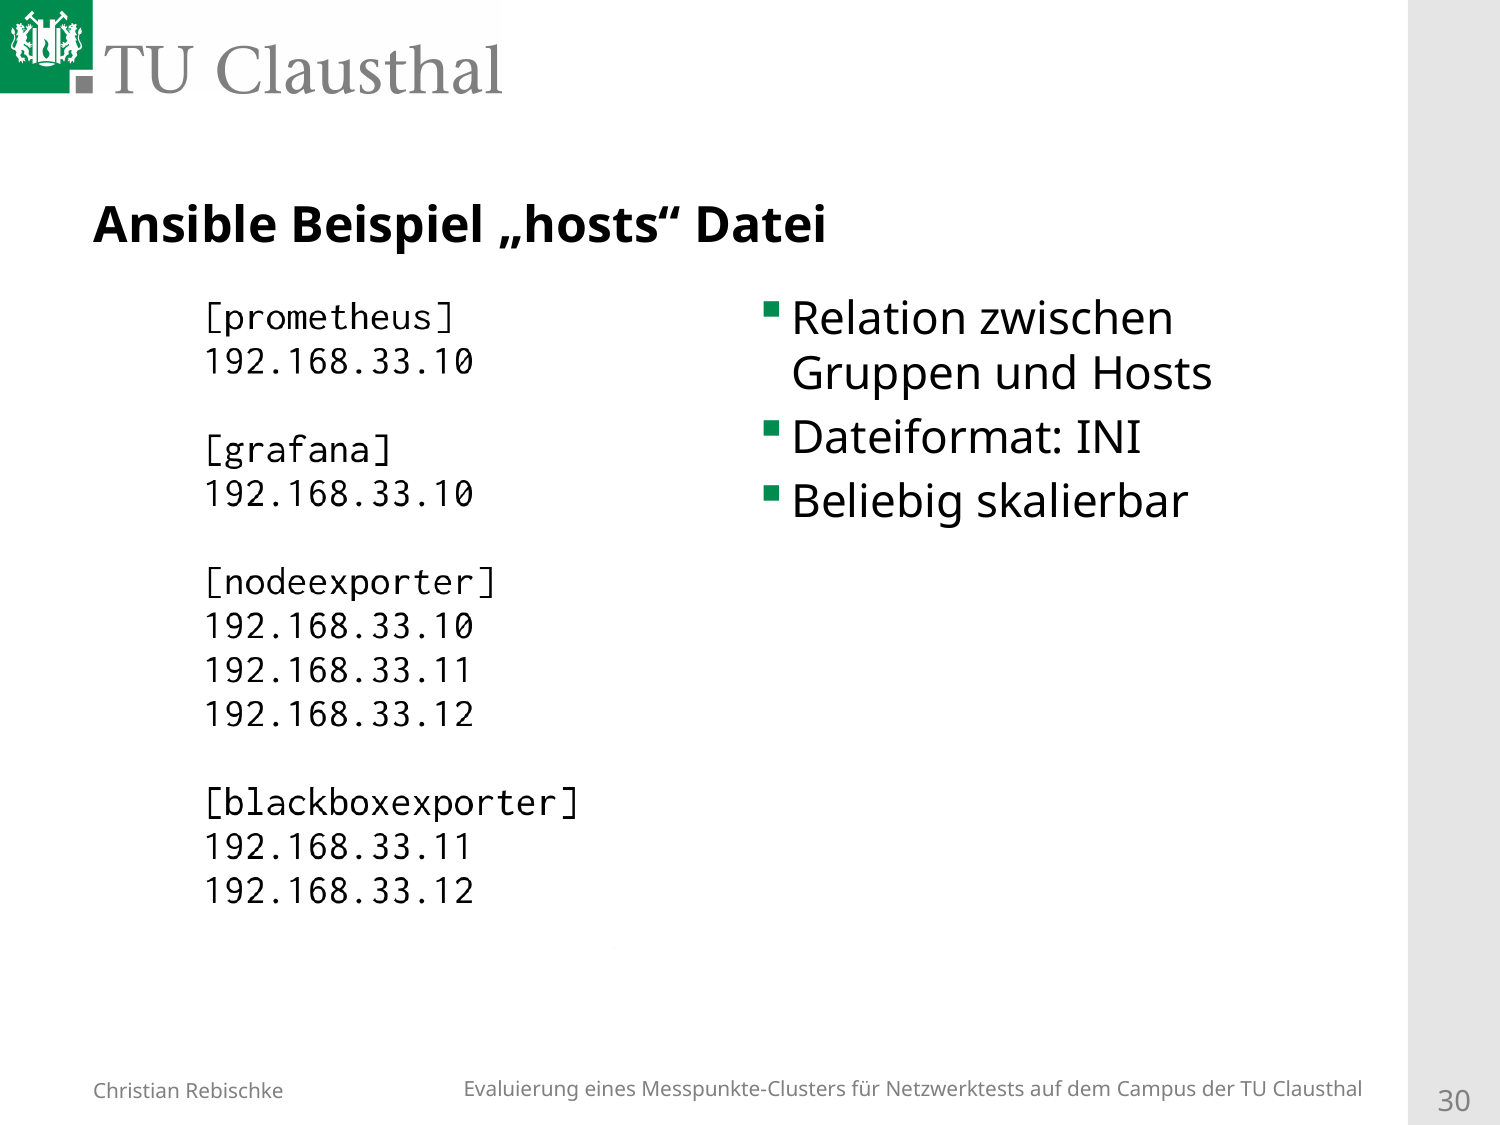

# Ansible Beispiel „hosts“ Datei
Relation zwischen Gruppen und Hosts
Dateiformat: INI
Beliebig skalierbar